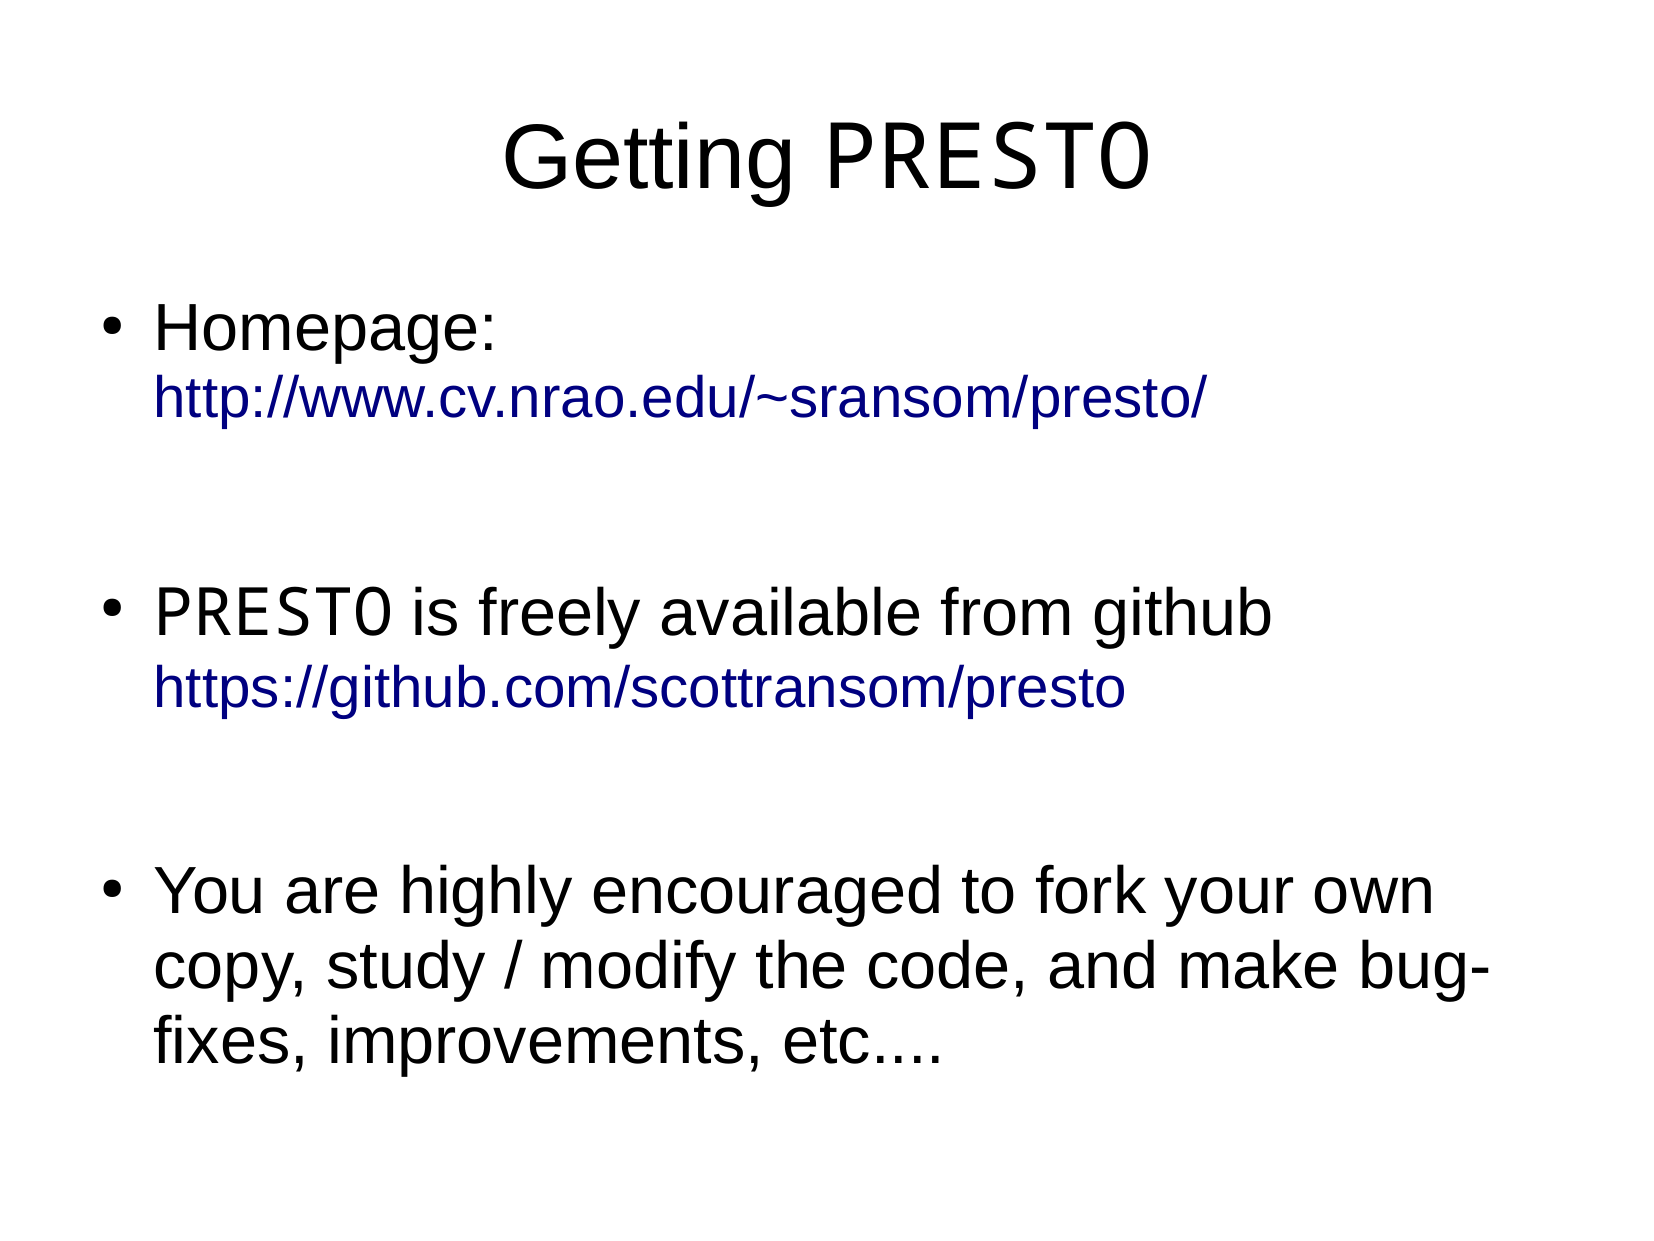

# Getting PRESTO
Homepage: http://www.cv.nrao.edu/~sransom/presto/
PRESTO is freely available from githubhttps://github.com/scottransom/presto
You are highly encouraged to fork your own copy, study / modify the code, and make bug-fixes, improvements, etc....